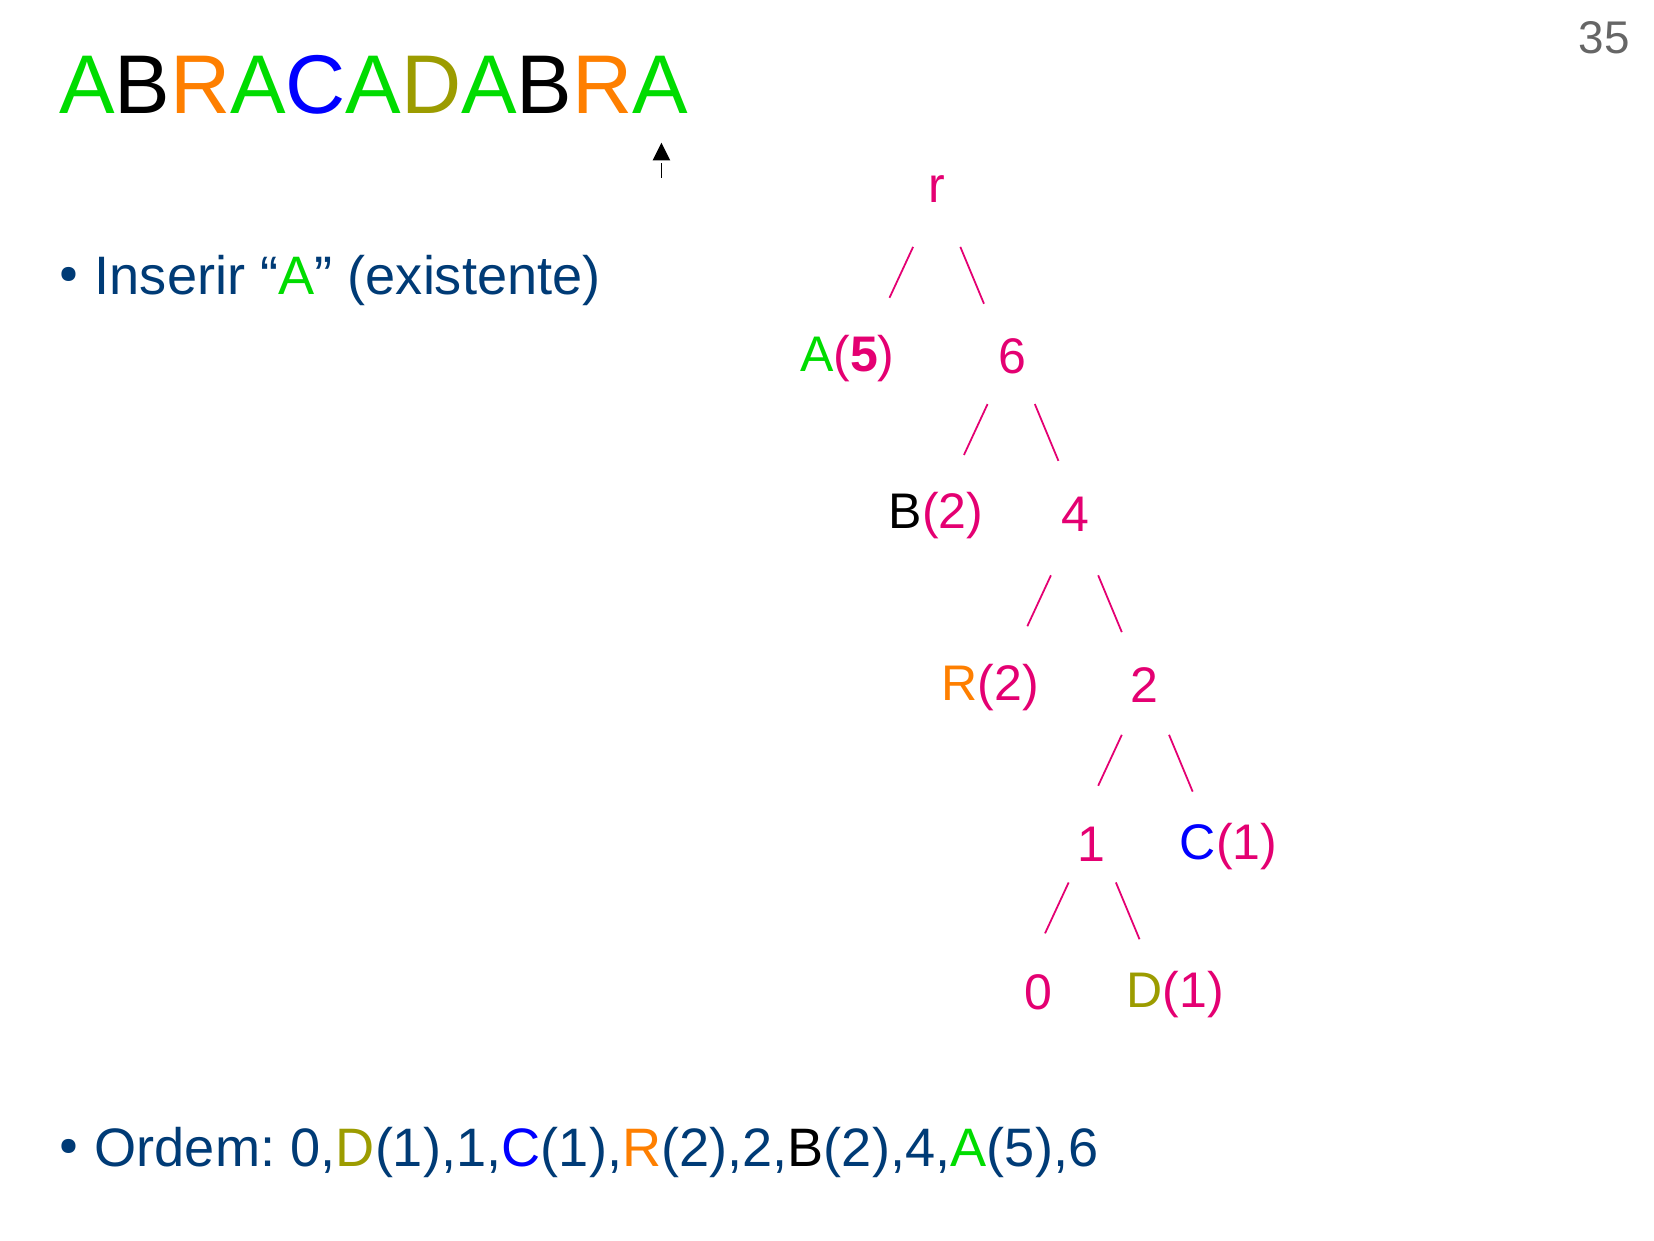

35
ABRACADABRA
r
# Inserir “A” (existente)
Ordem: 0,D(1),1,C(1),R(2),2,B(2),4,A(5),6
A(5)
6
B(2)
4
R(2)
2
C(1)
1
D(1)
0